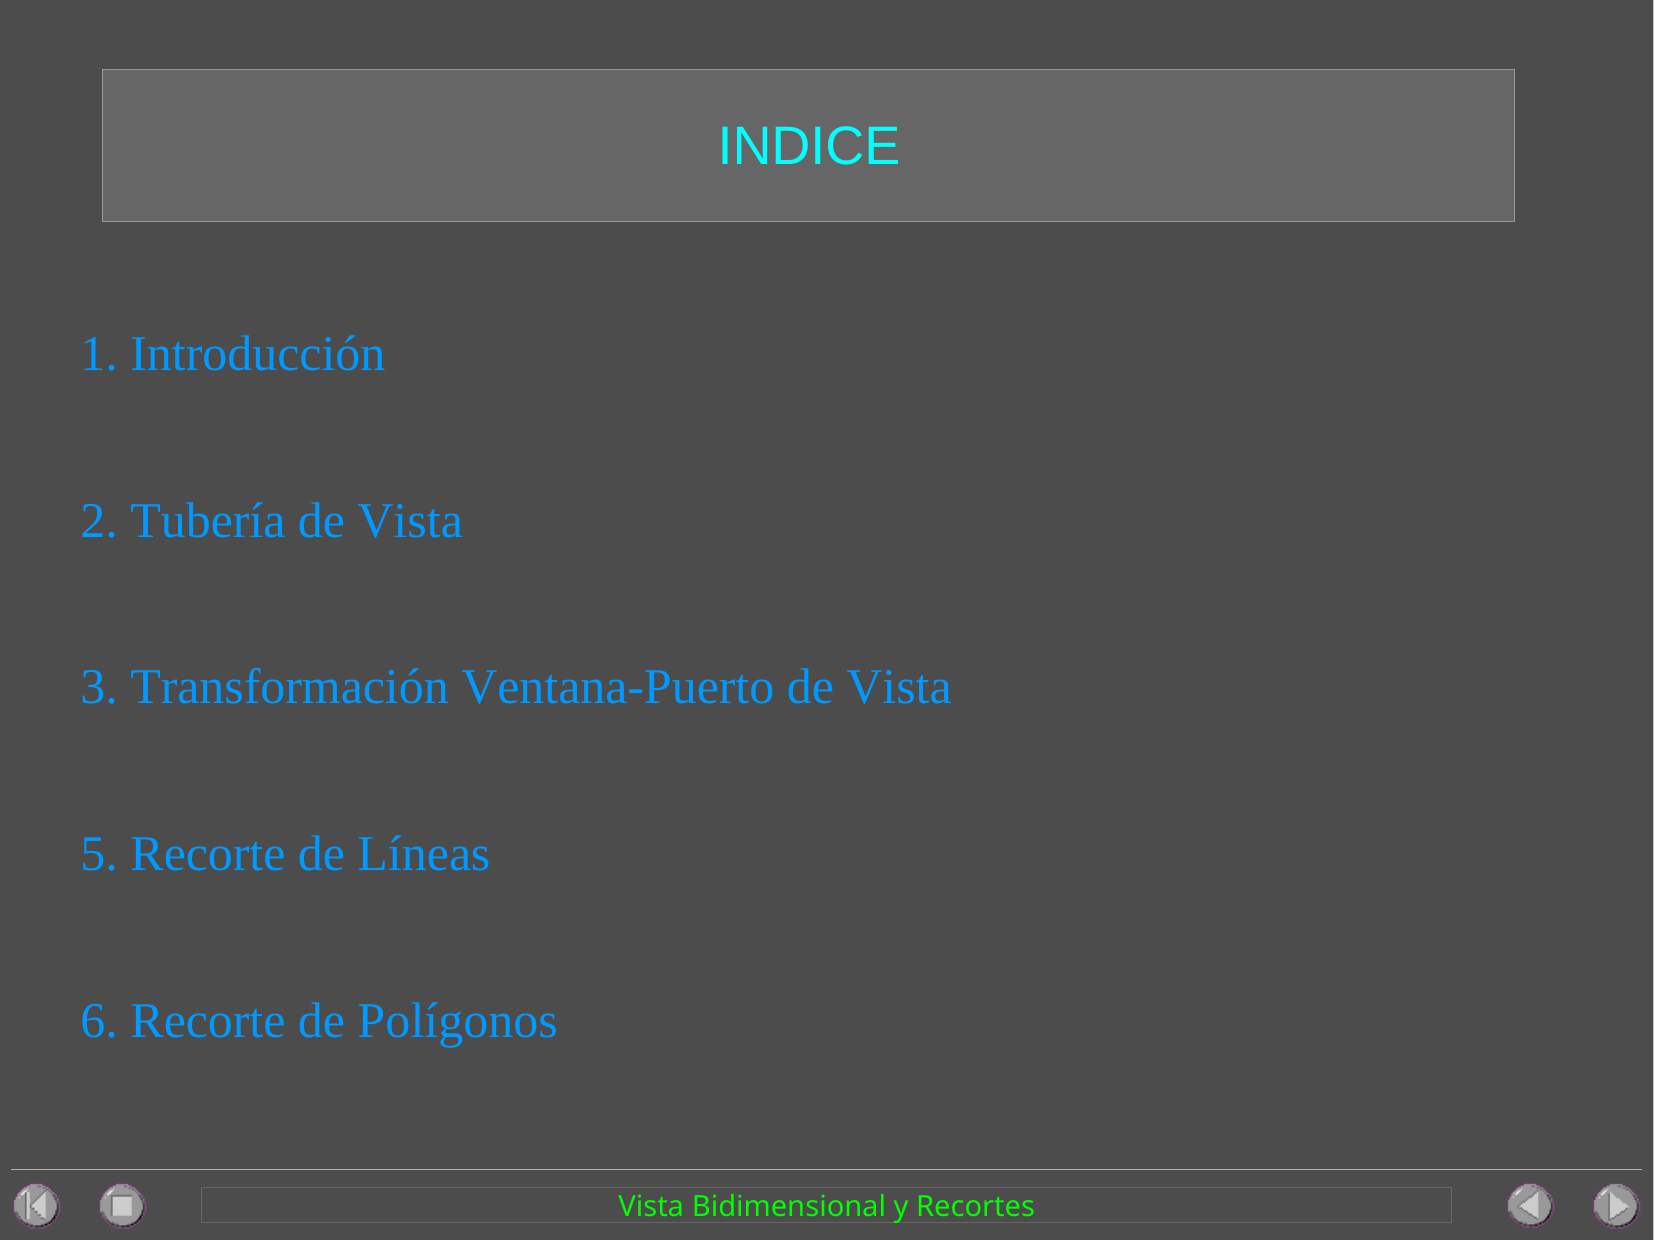

# INDICE
1. Introducción
2. Tubería de Vista
3. Transformación Ventana-Puerto de Vista
5. Recorte de Líneas
6. Recorte de Polígonos